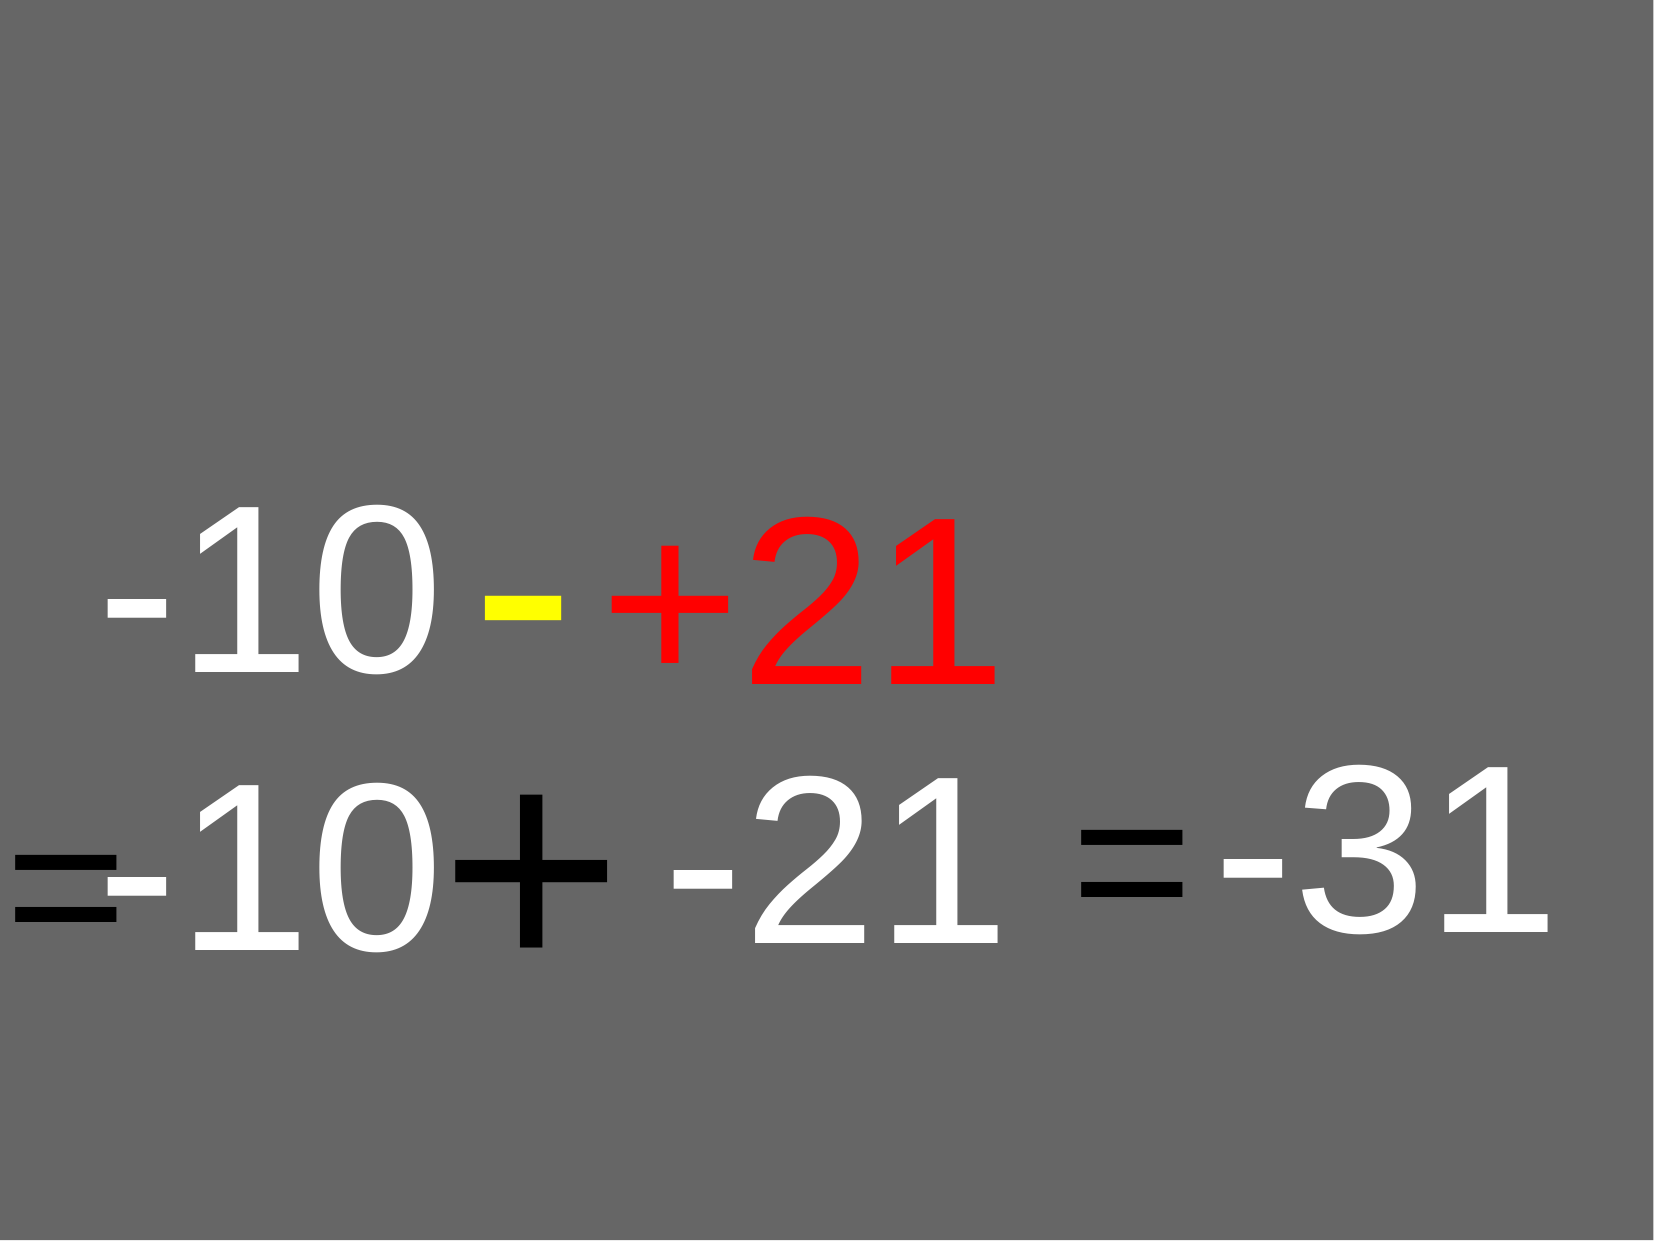

-
-10
+21
+
-31
-21
-10
=
=